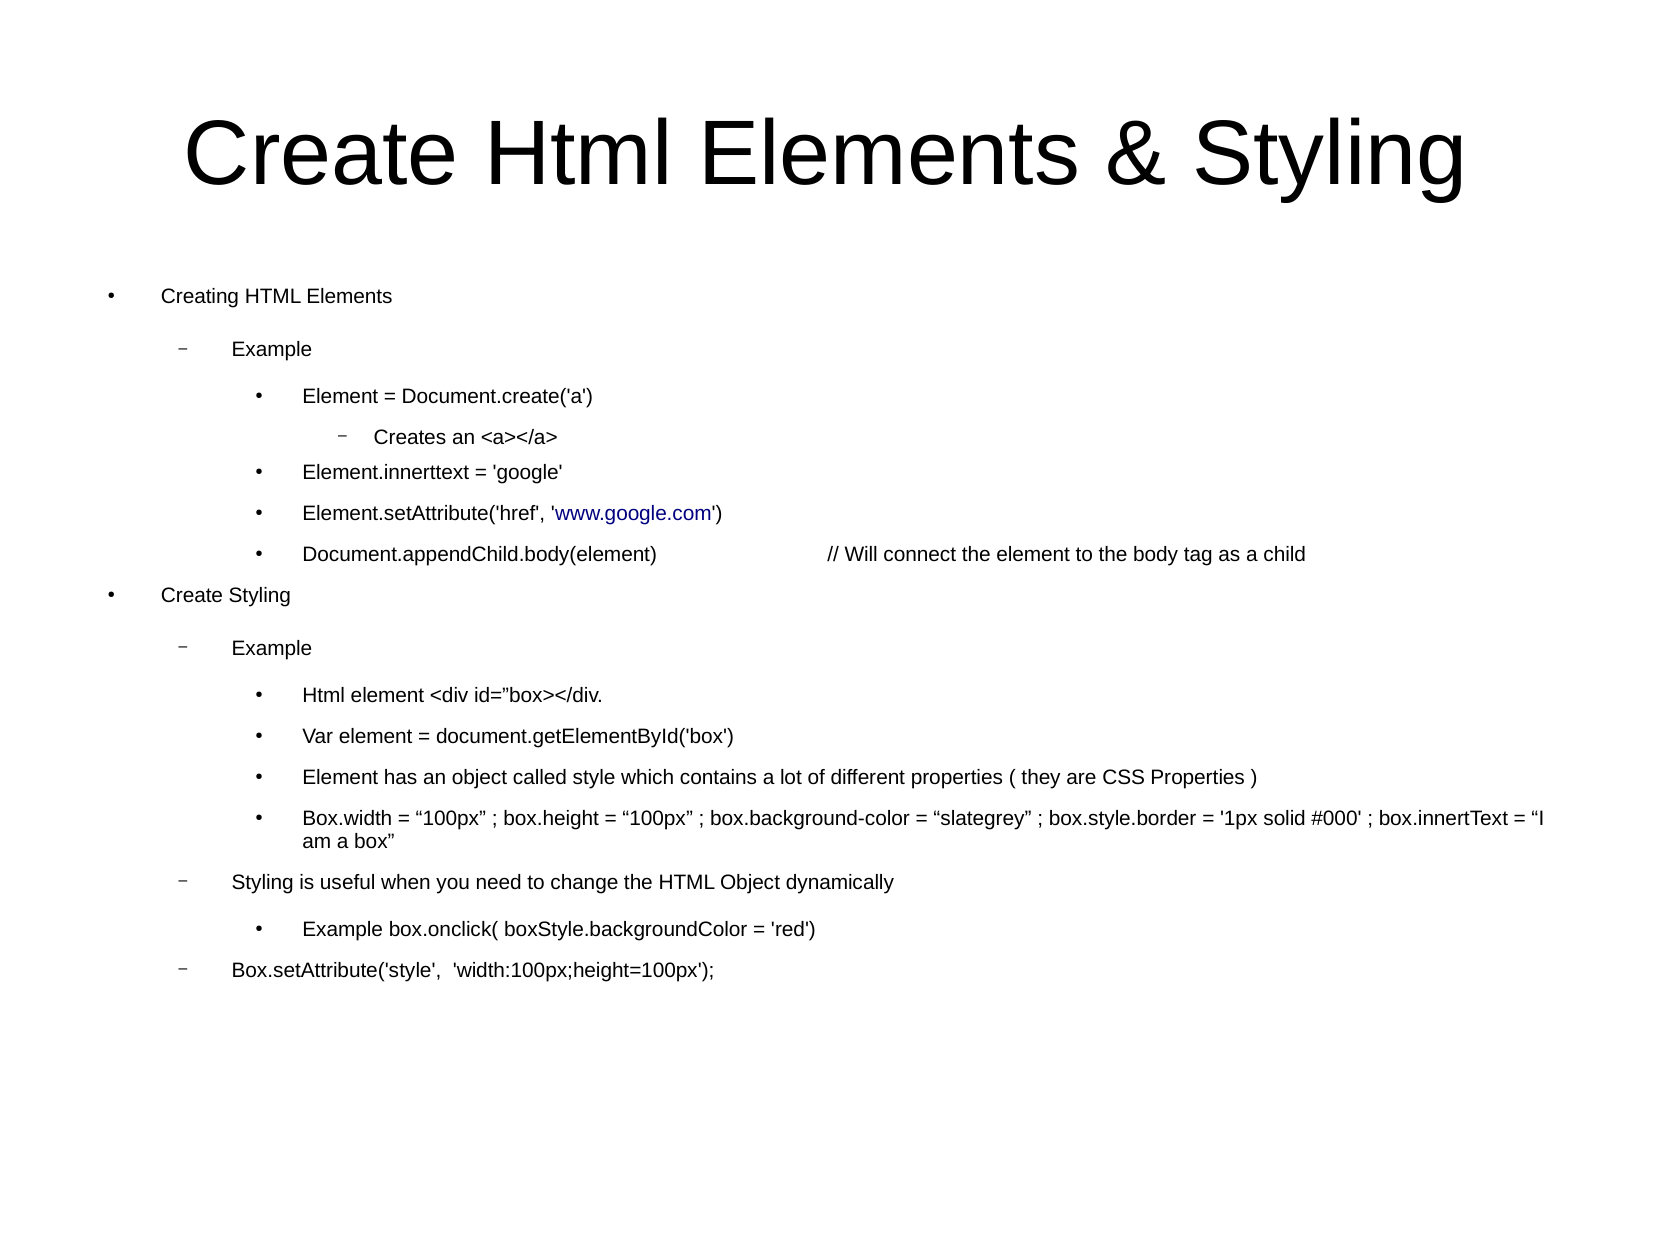

# Create Html Elements & Styling
Creating HTML Elements
Example
Element = Document.create('a')
Creates an <a></a>
Element.innerttext = 'google'
Element.setAttribute('href', 'www.google.com')
Document.appendChild.body(element)			// Will connect the element to the body tag as a child
Create Styling
Example
Html element <div id=”box></div.
Var element = document.getElementById('box')
Element has an object called style which contains a lot of different properties ( they are CSS Properties )
Box.width = “100px” ; box.height = “100px” ; box.background-color = “slategrey” ; box.style.border = '1px solid #000' ; box.innertText = “I am a box”
Styling is useful when you need to change the HTML Object dynamically
Example box.onclick( boxStyle.backgroundColor = 'red')
Box.setAttribute('style', 'width:100px;height=100px');